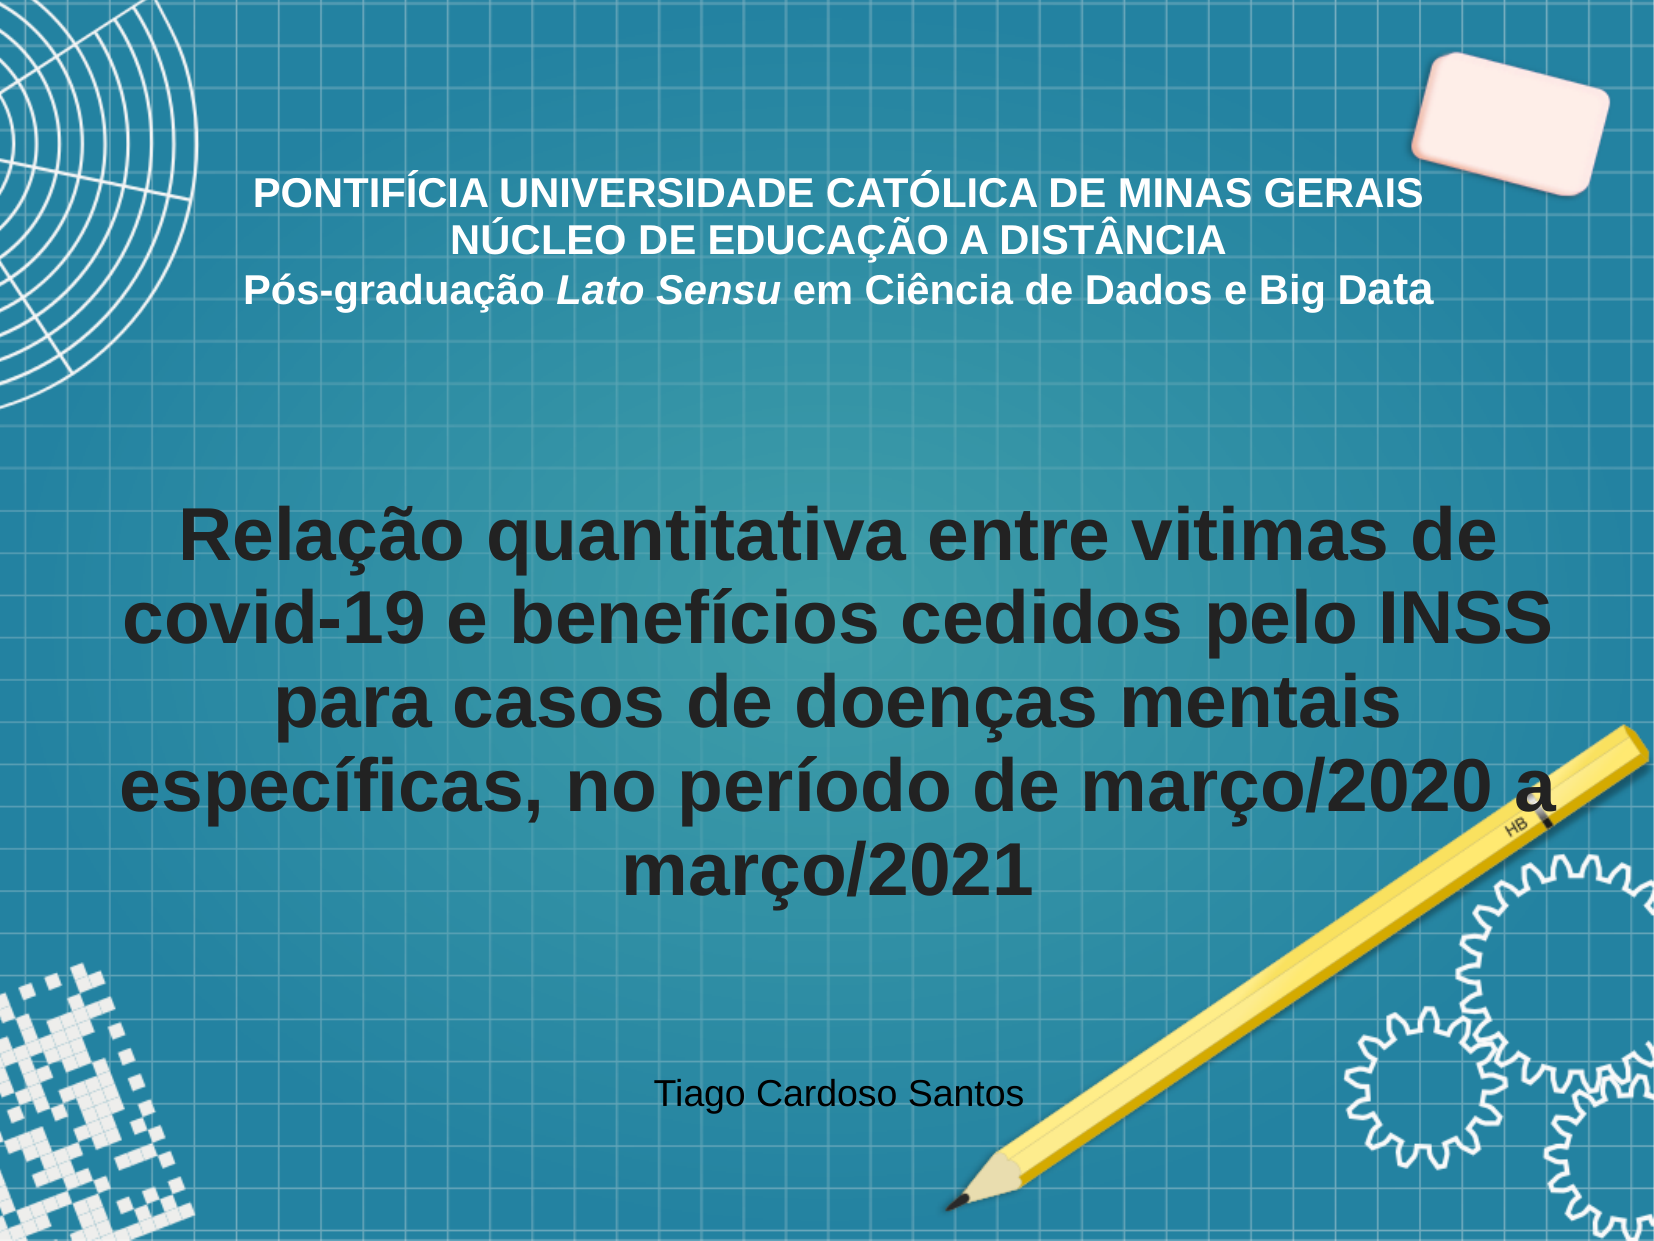

PONTIFÍCIA UNIVERSIDADE CATÓLICA DE MINAS GERAIS
NÚCLEO DE EDUCAÇÃO A DISTÂNCIA
Pós-graduação Lato Sensu em Ciência de Dados e Big Data
# Relação quantitativa entre vitimas de covid-19 e benefícios cedidos pelo INSS para casos de doenças mentais específicas, no período de março/2020 a março/2021
Tiago Cardoso Santos